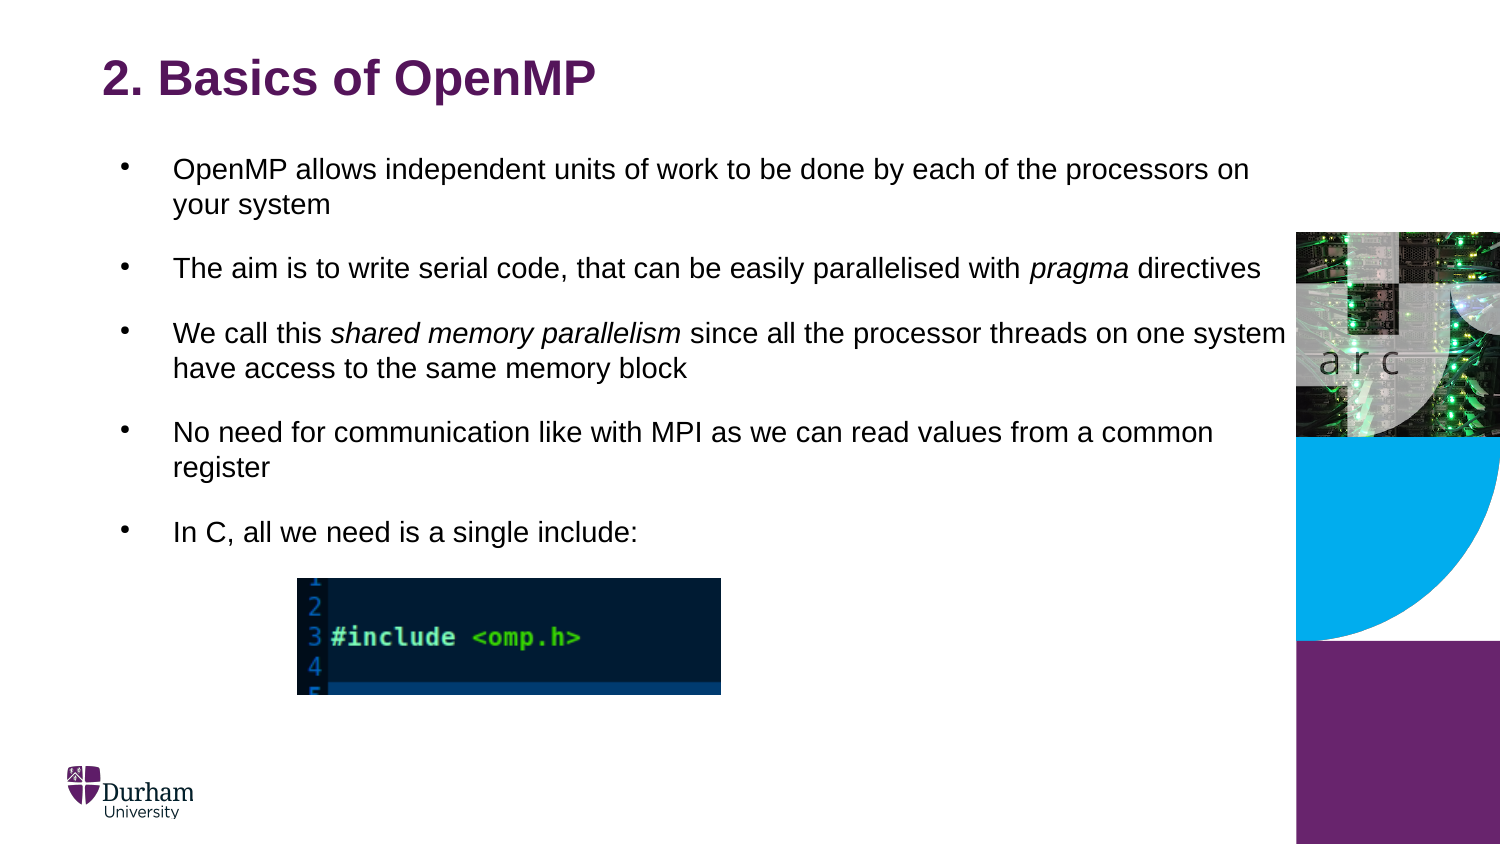

# 2. Basics of OpenMP
OpenMP allows independent units of work to be done by each of the processors on your system
The aim is to write serial code, that can be easily parallelised with pragma directives
We call this shared memory parallelism since all the processor threads on one system have access to the same memory block
No need for communication like with MPI as we can read values from a common register
In C, all we need is a single include: